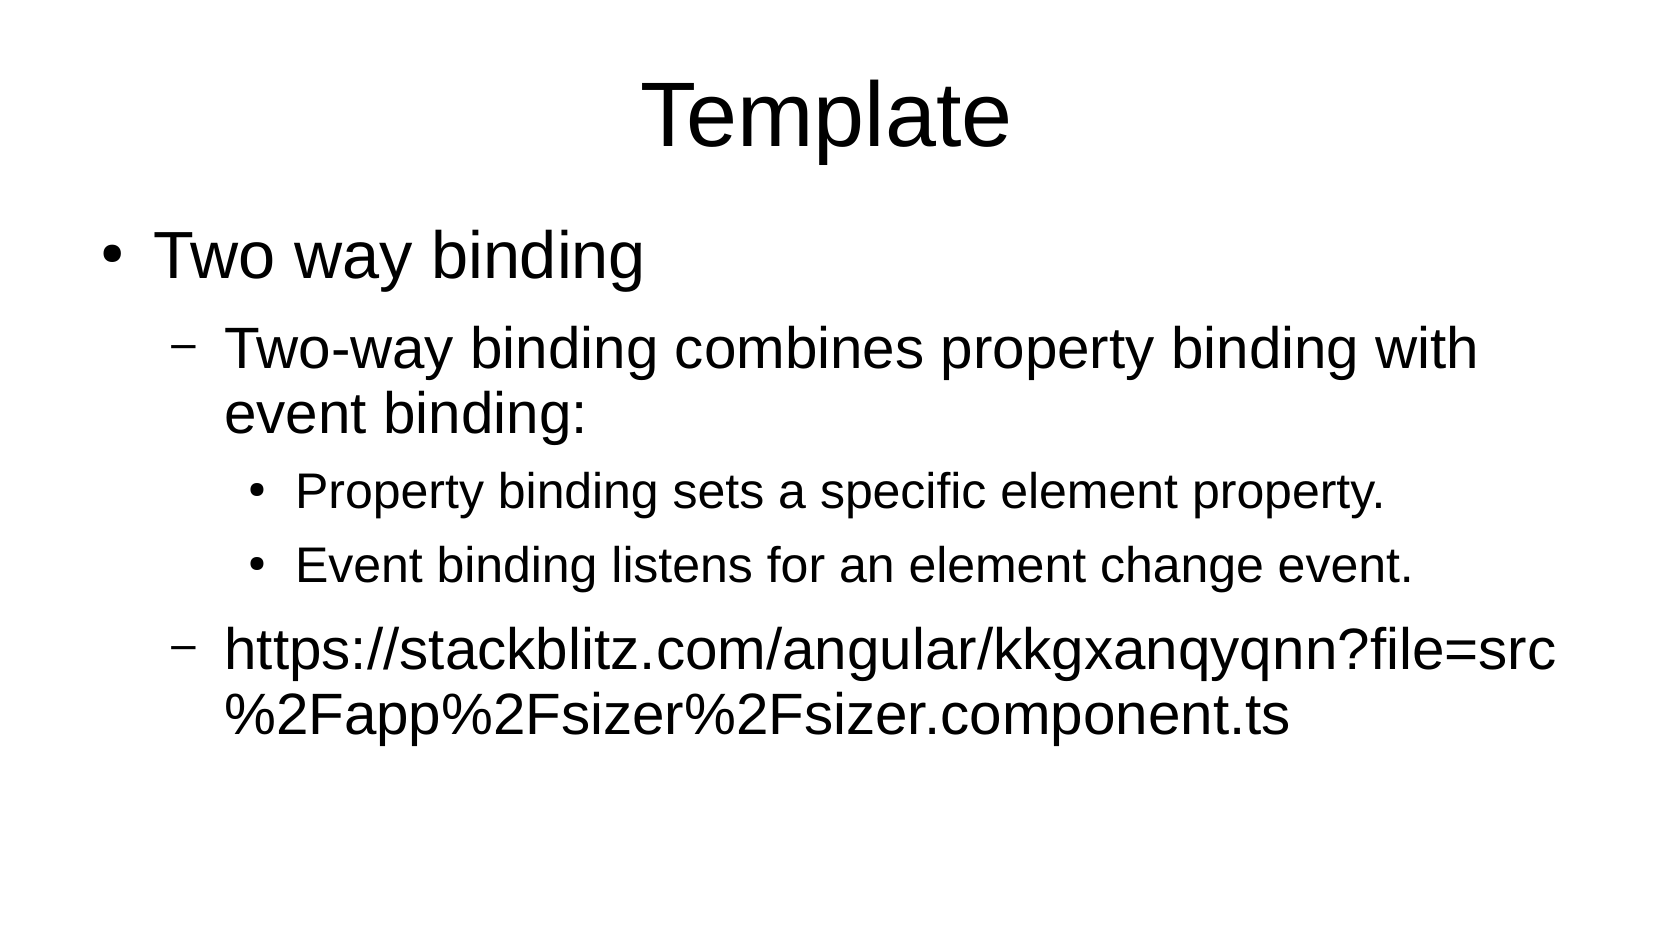

# Template
Two way binding
Two-way binding combines property binding with event binding:
Property binding sets a specific element property.
Event binding listens for an element change event.
https://stackblitz.com/angular/kkgxanqyqnn?file=src%2Fapp%2Fsizer%2Fsizer.component.ts